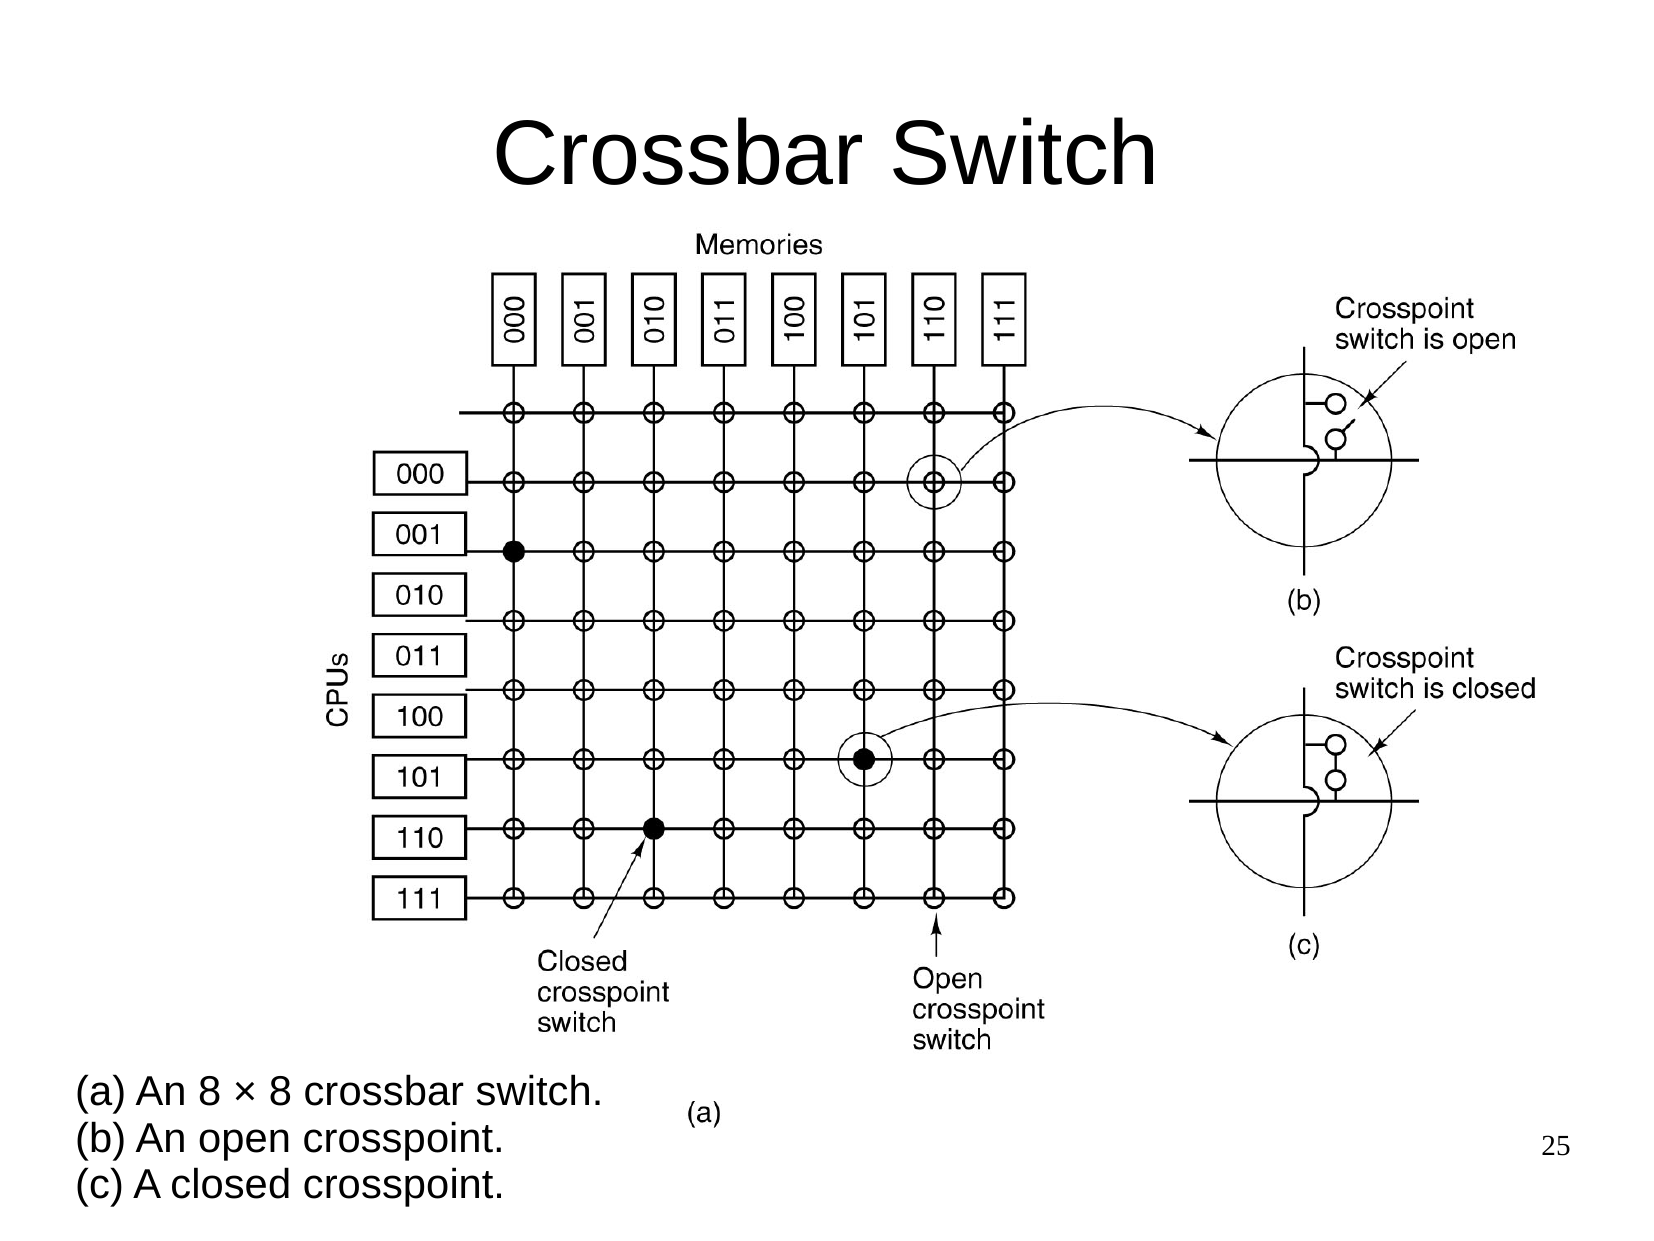

# Crossbar Switch
(a) An 8 × 8 crossbar switch.
(b) An open crosspoint.
(c) A closed crosspoint.
25